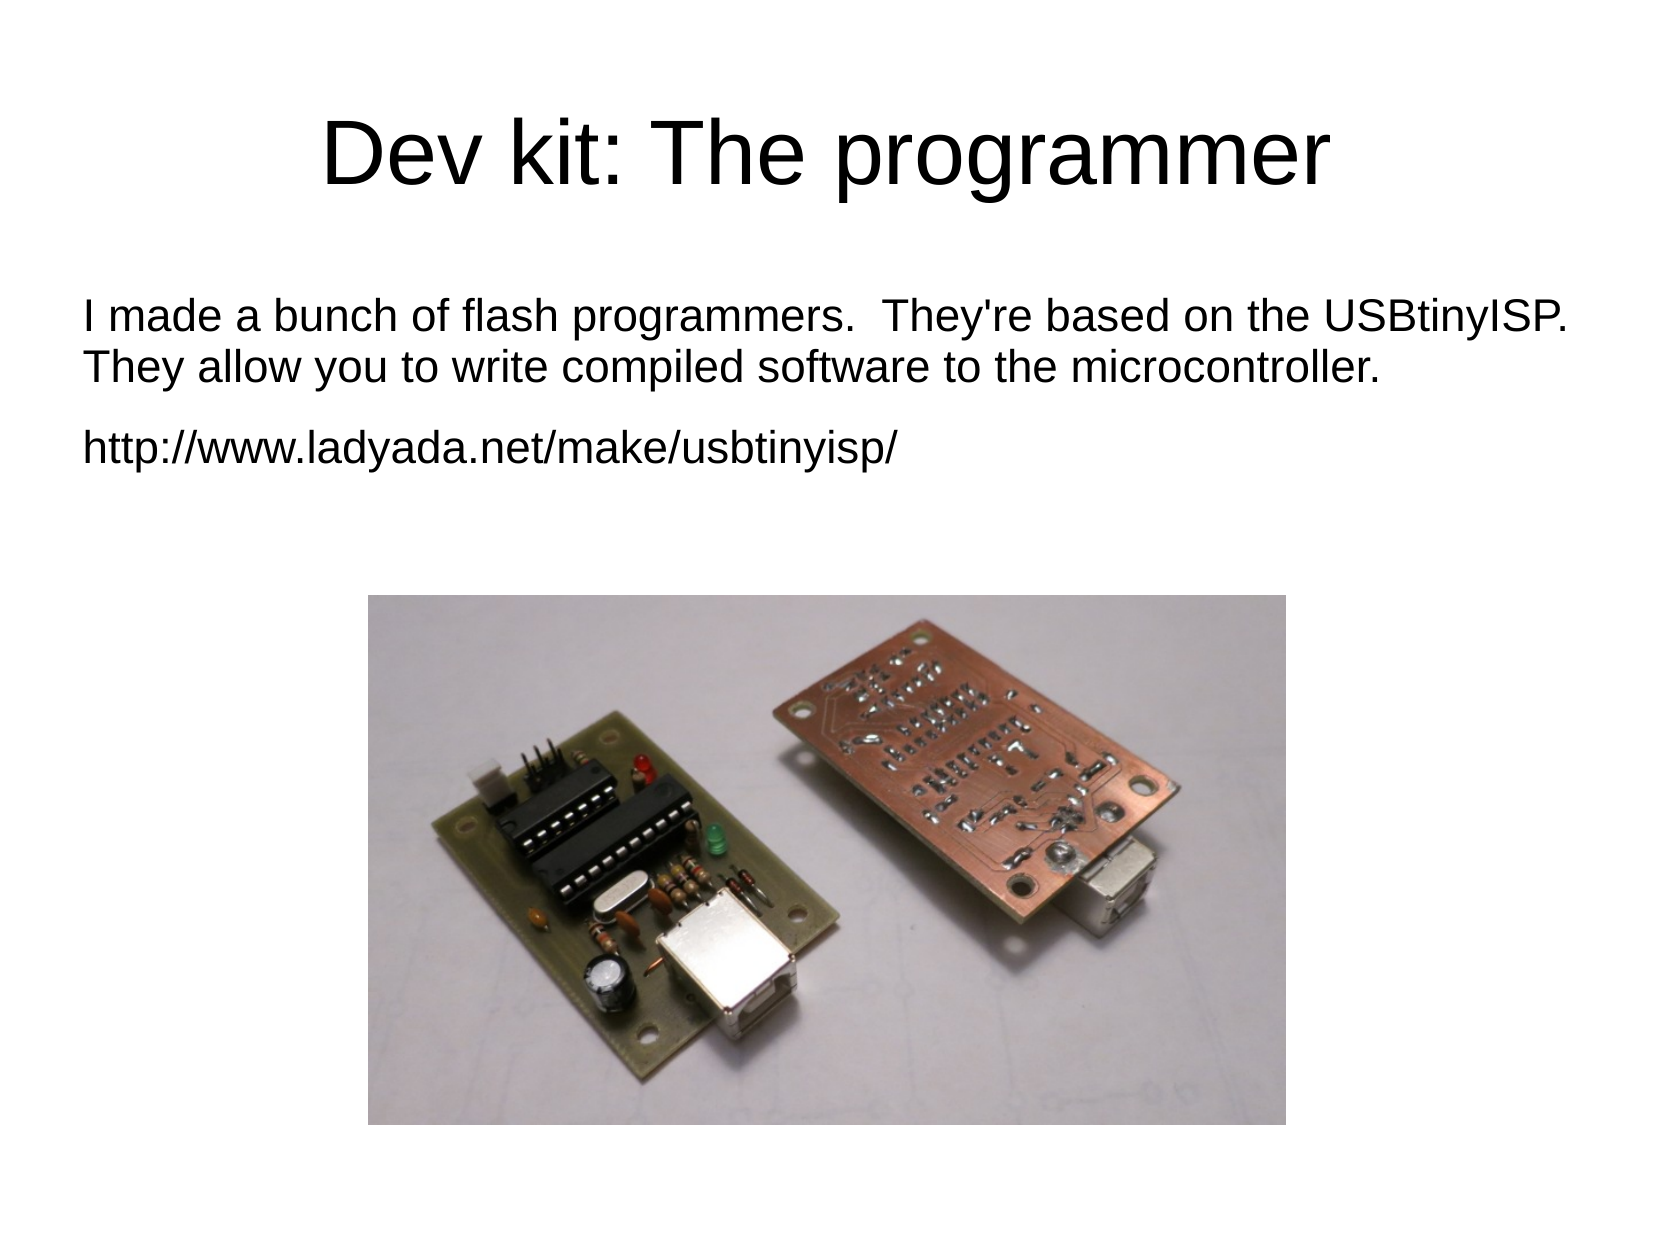

# Dev kit: The programmer
I made a bunch of flash programmers. They're based on the USBtinyISP. They allow you to write compiled software to the microcontroller.
http://www.ladyada.net/make/usbtinyisp/